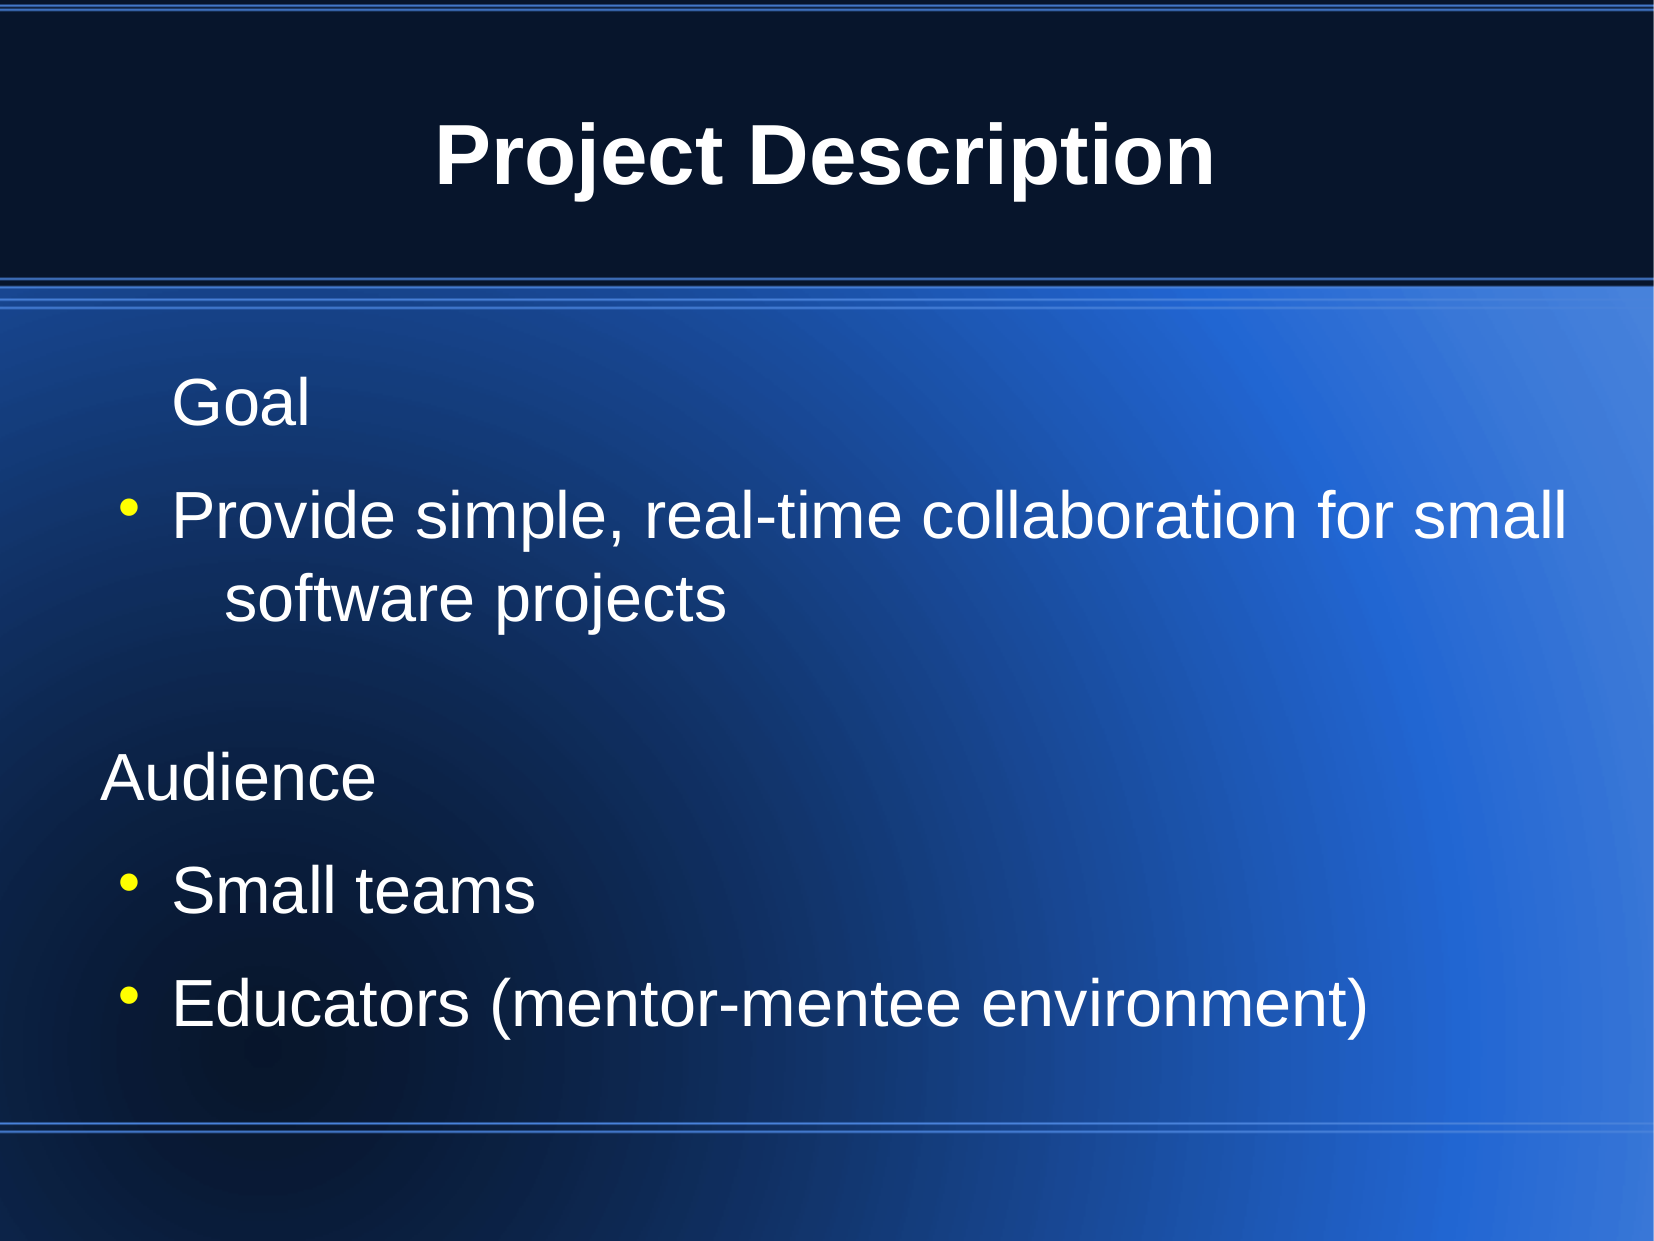

# Project Description
Goal
Provide simple, real-time collaboration for small software projects
Audience
Small teams
Educators (mentor-mentee environment)